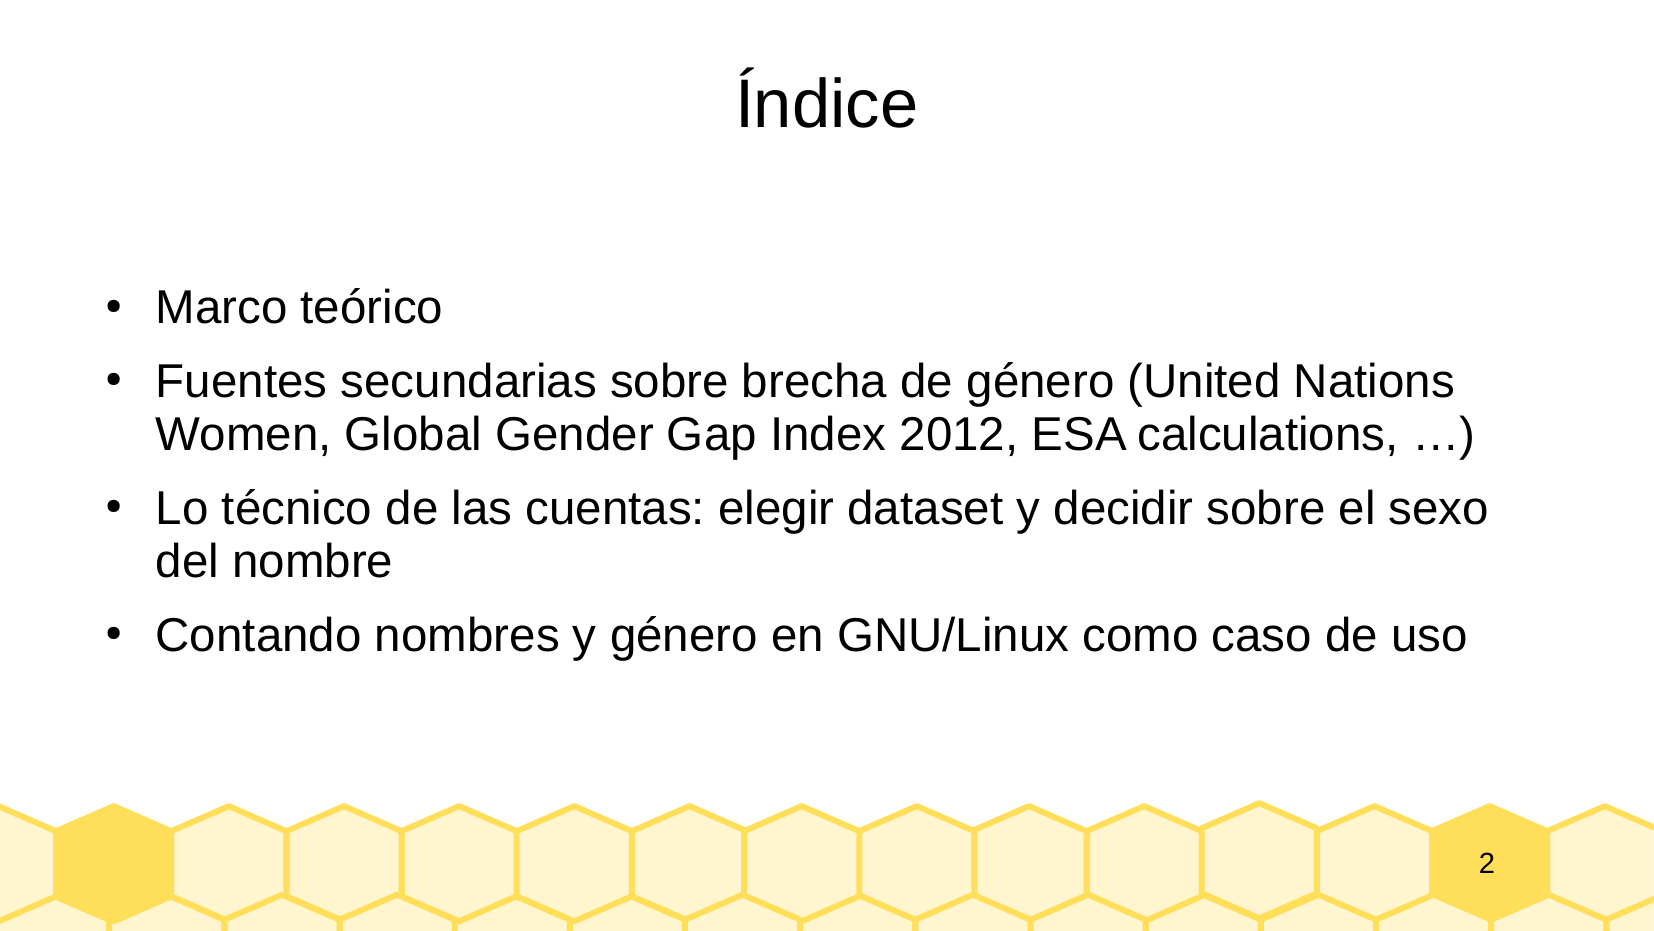

# Índice
Marco teórico
Fuentes secundarias sobre brecha de género (United Nations Women, Global Gender Gap Index 2012, ESA calculations, …)
Lo técnico de las cuentas: elegir dataset y decidir sobre el sexo del nombre
Contando nombres y género en GNU/Linux como caso de uso